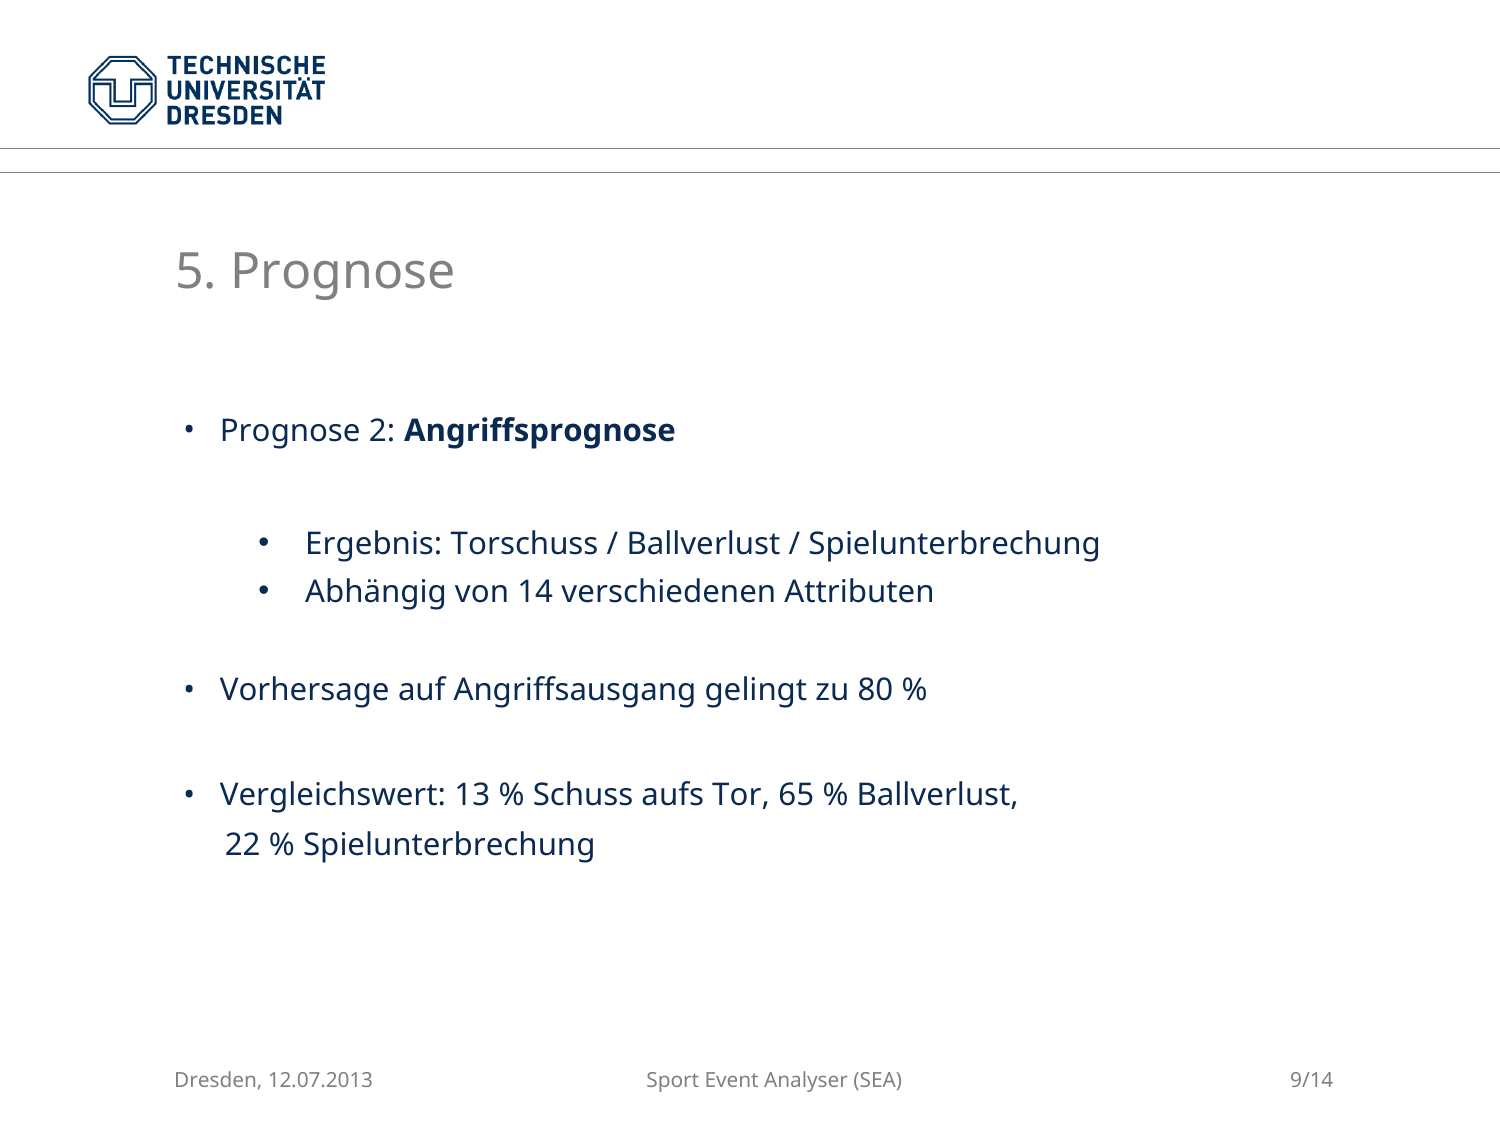

# 5. Prognose
 Prognose 2: Angriffsprognose
Ergebnis: Torschuss / Ballverlust / Spielunterbrechung
Abhängig von 14 verschiedenen Attributen
 Vorhersage auf Angriffsausgang gelingt zu 80 %
 Vergleichswert: 13 % Schuss aufs Tor, 65 % Ballverlust,
 22 % Spielunterbrechung
Dresden, 12.07.2013